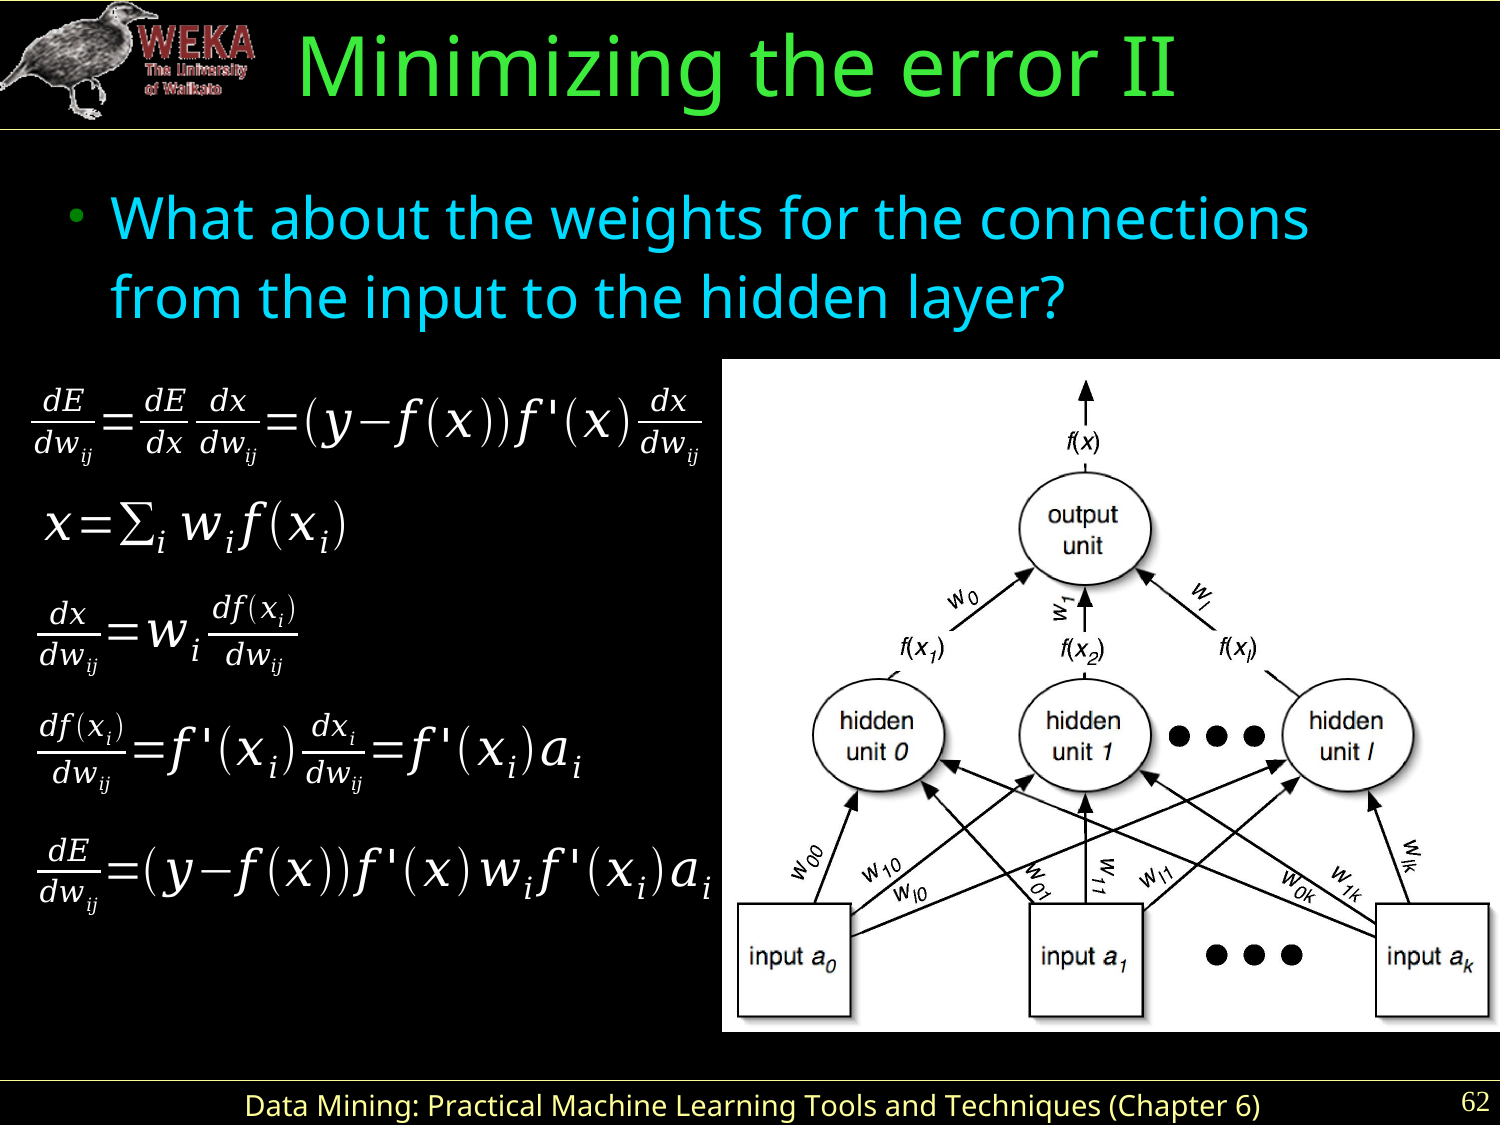

# Minimizing the error II
What about the weights for the connections from the input to the hidden layer?
Data Mining: Practical Machine Learning Tools and Techniques (Chapter 6)
62